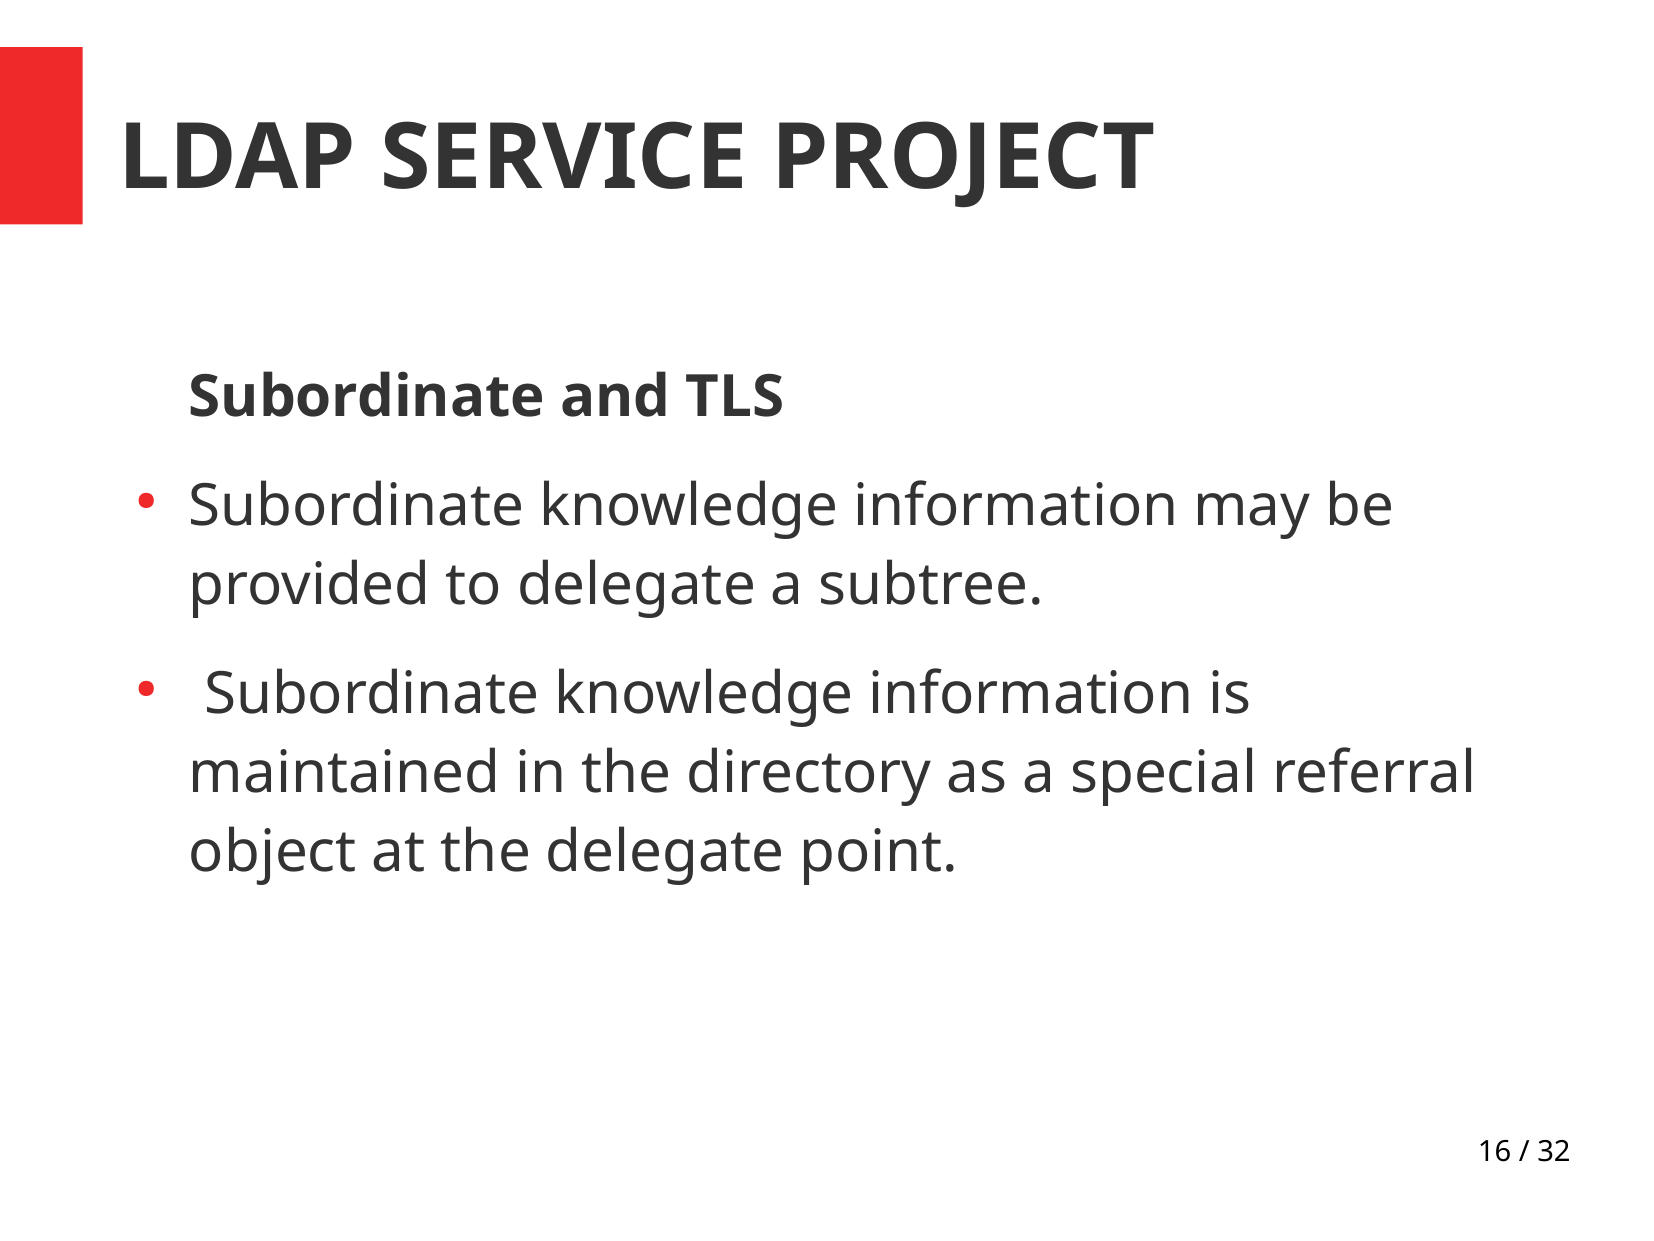

# LDAP SERVICE PROJECT
Subordinate and TLS
Subordinate knowledge information may be provided to delegate a subtree.
 Subordinate knowledge information is maintained in the directory as a special referral object at the delegate point.
16